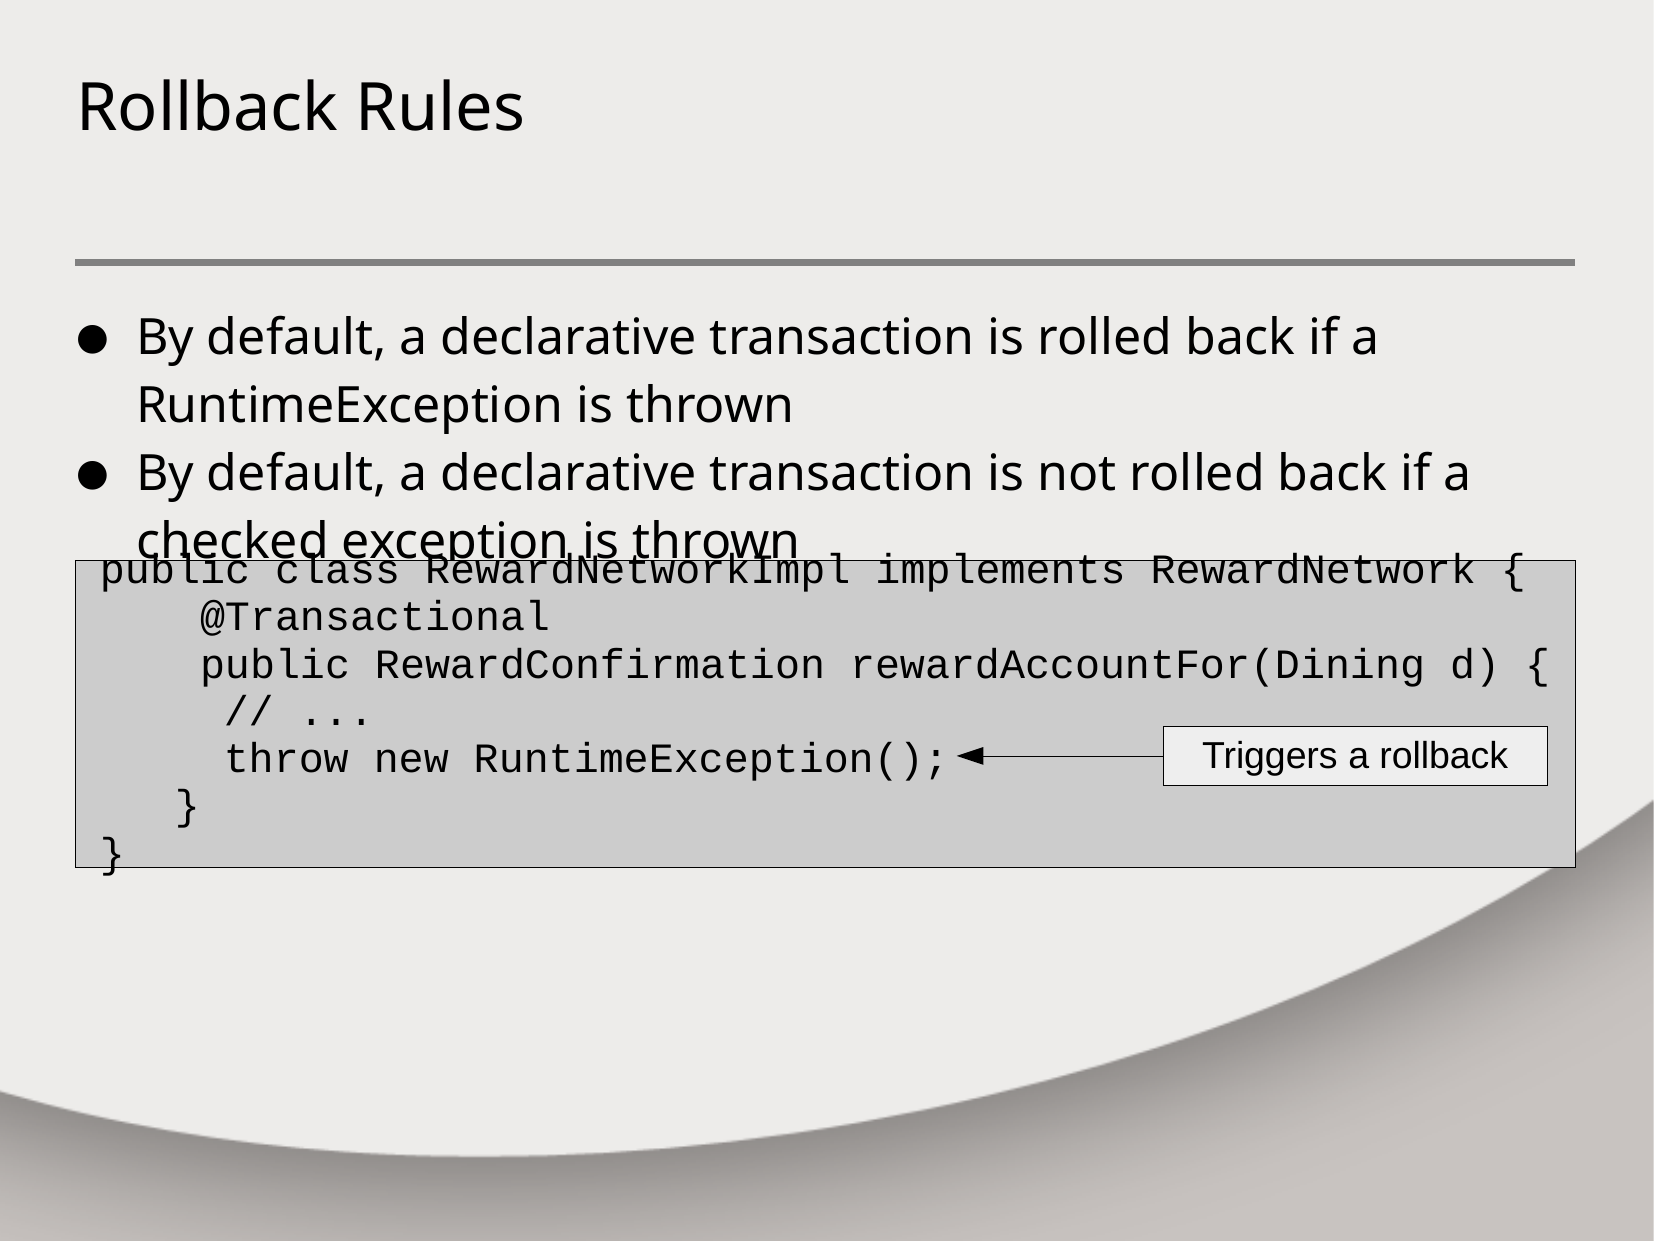

# Rollback Rules
By default, a declarative transaction is rolled back if a RuntimeException is thrown
By default, a declarative transaction is not rolled back if a checked exception is thrown
public class RewardNetworkImpl implements RewardNetwork {
 @Transactional
 public RewardConfirmation rewardAccountFor(Dining d) {
	 // ...
	 throw new RuntimeException();
 }
}
Triggers a rollback